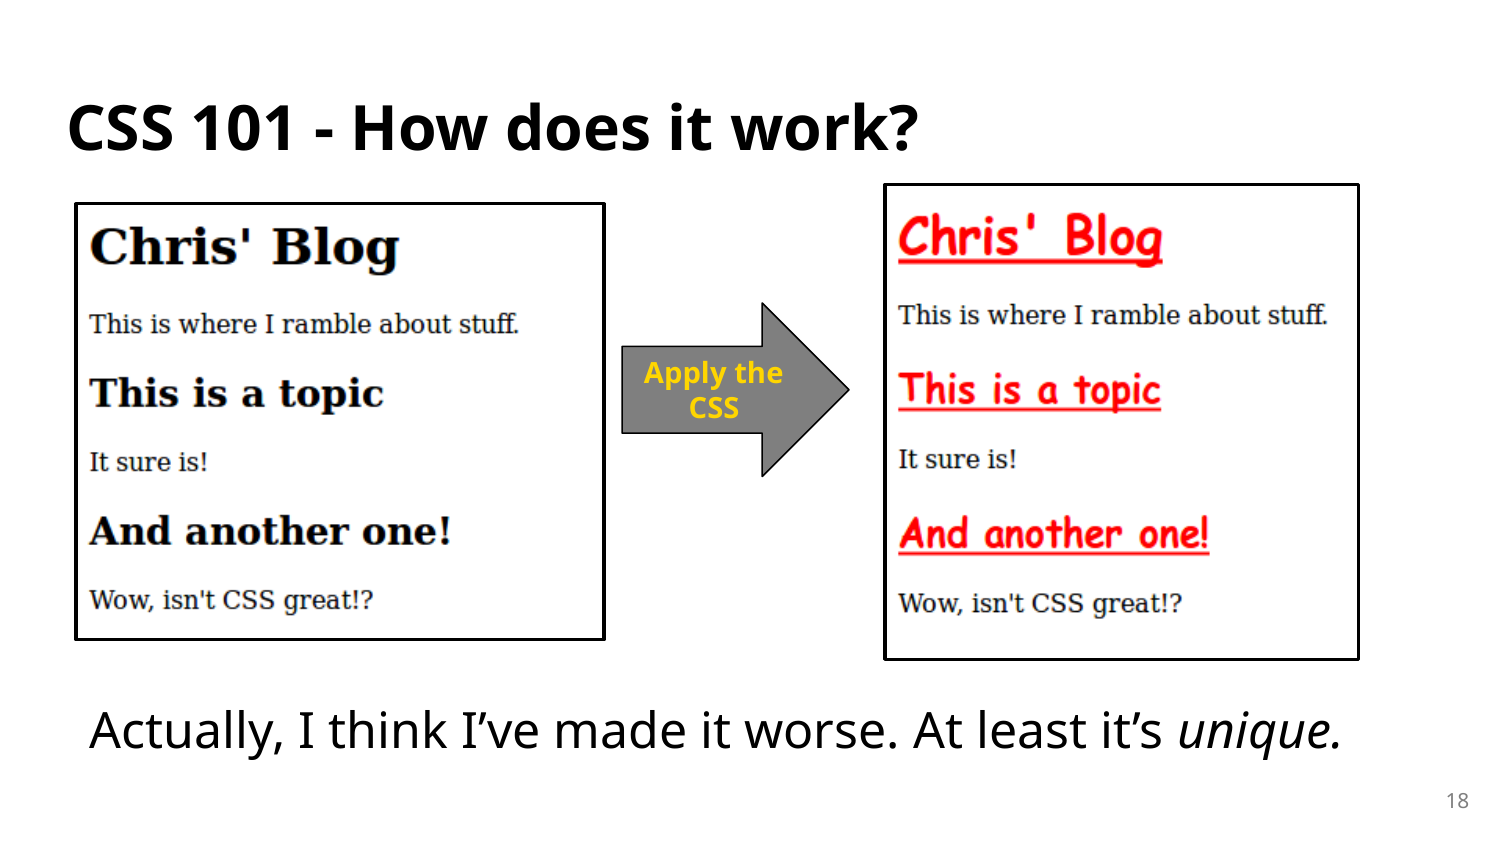

# CSS 101 - How does it work?
Apply the CSS
Actually, I think I’ve made it worse. At least it’s unique.